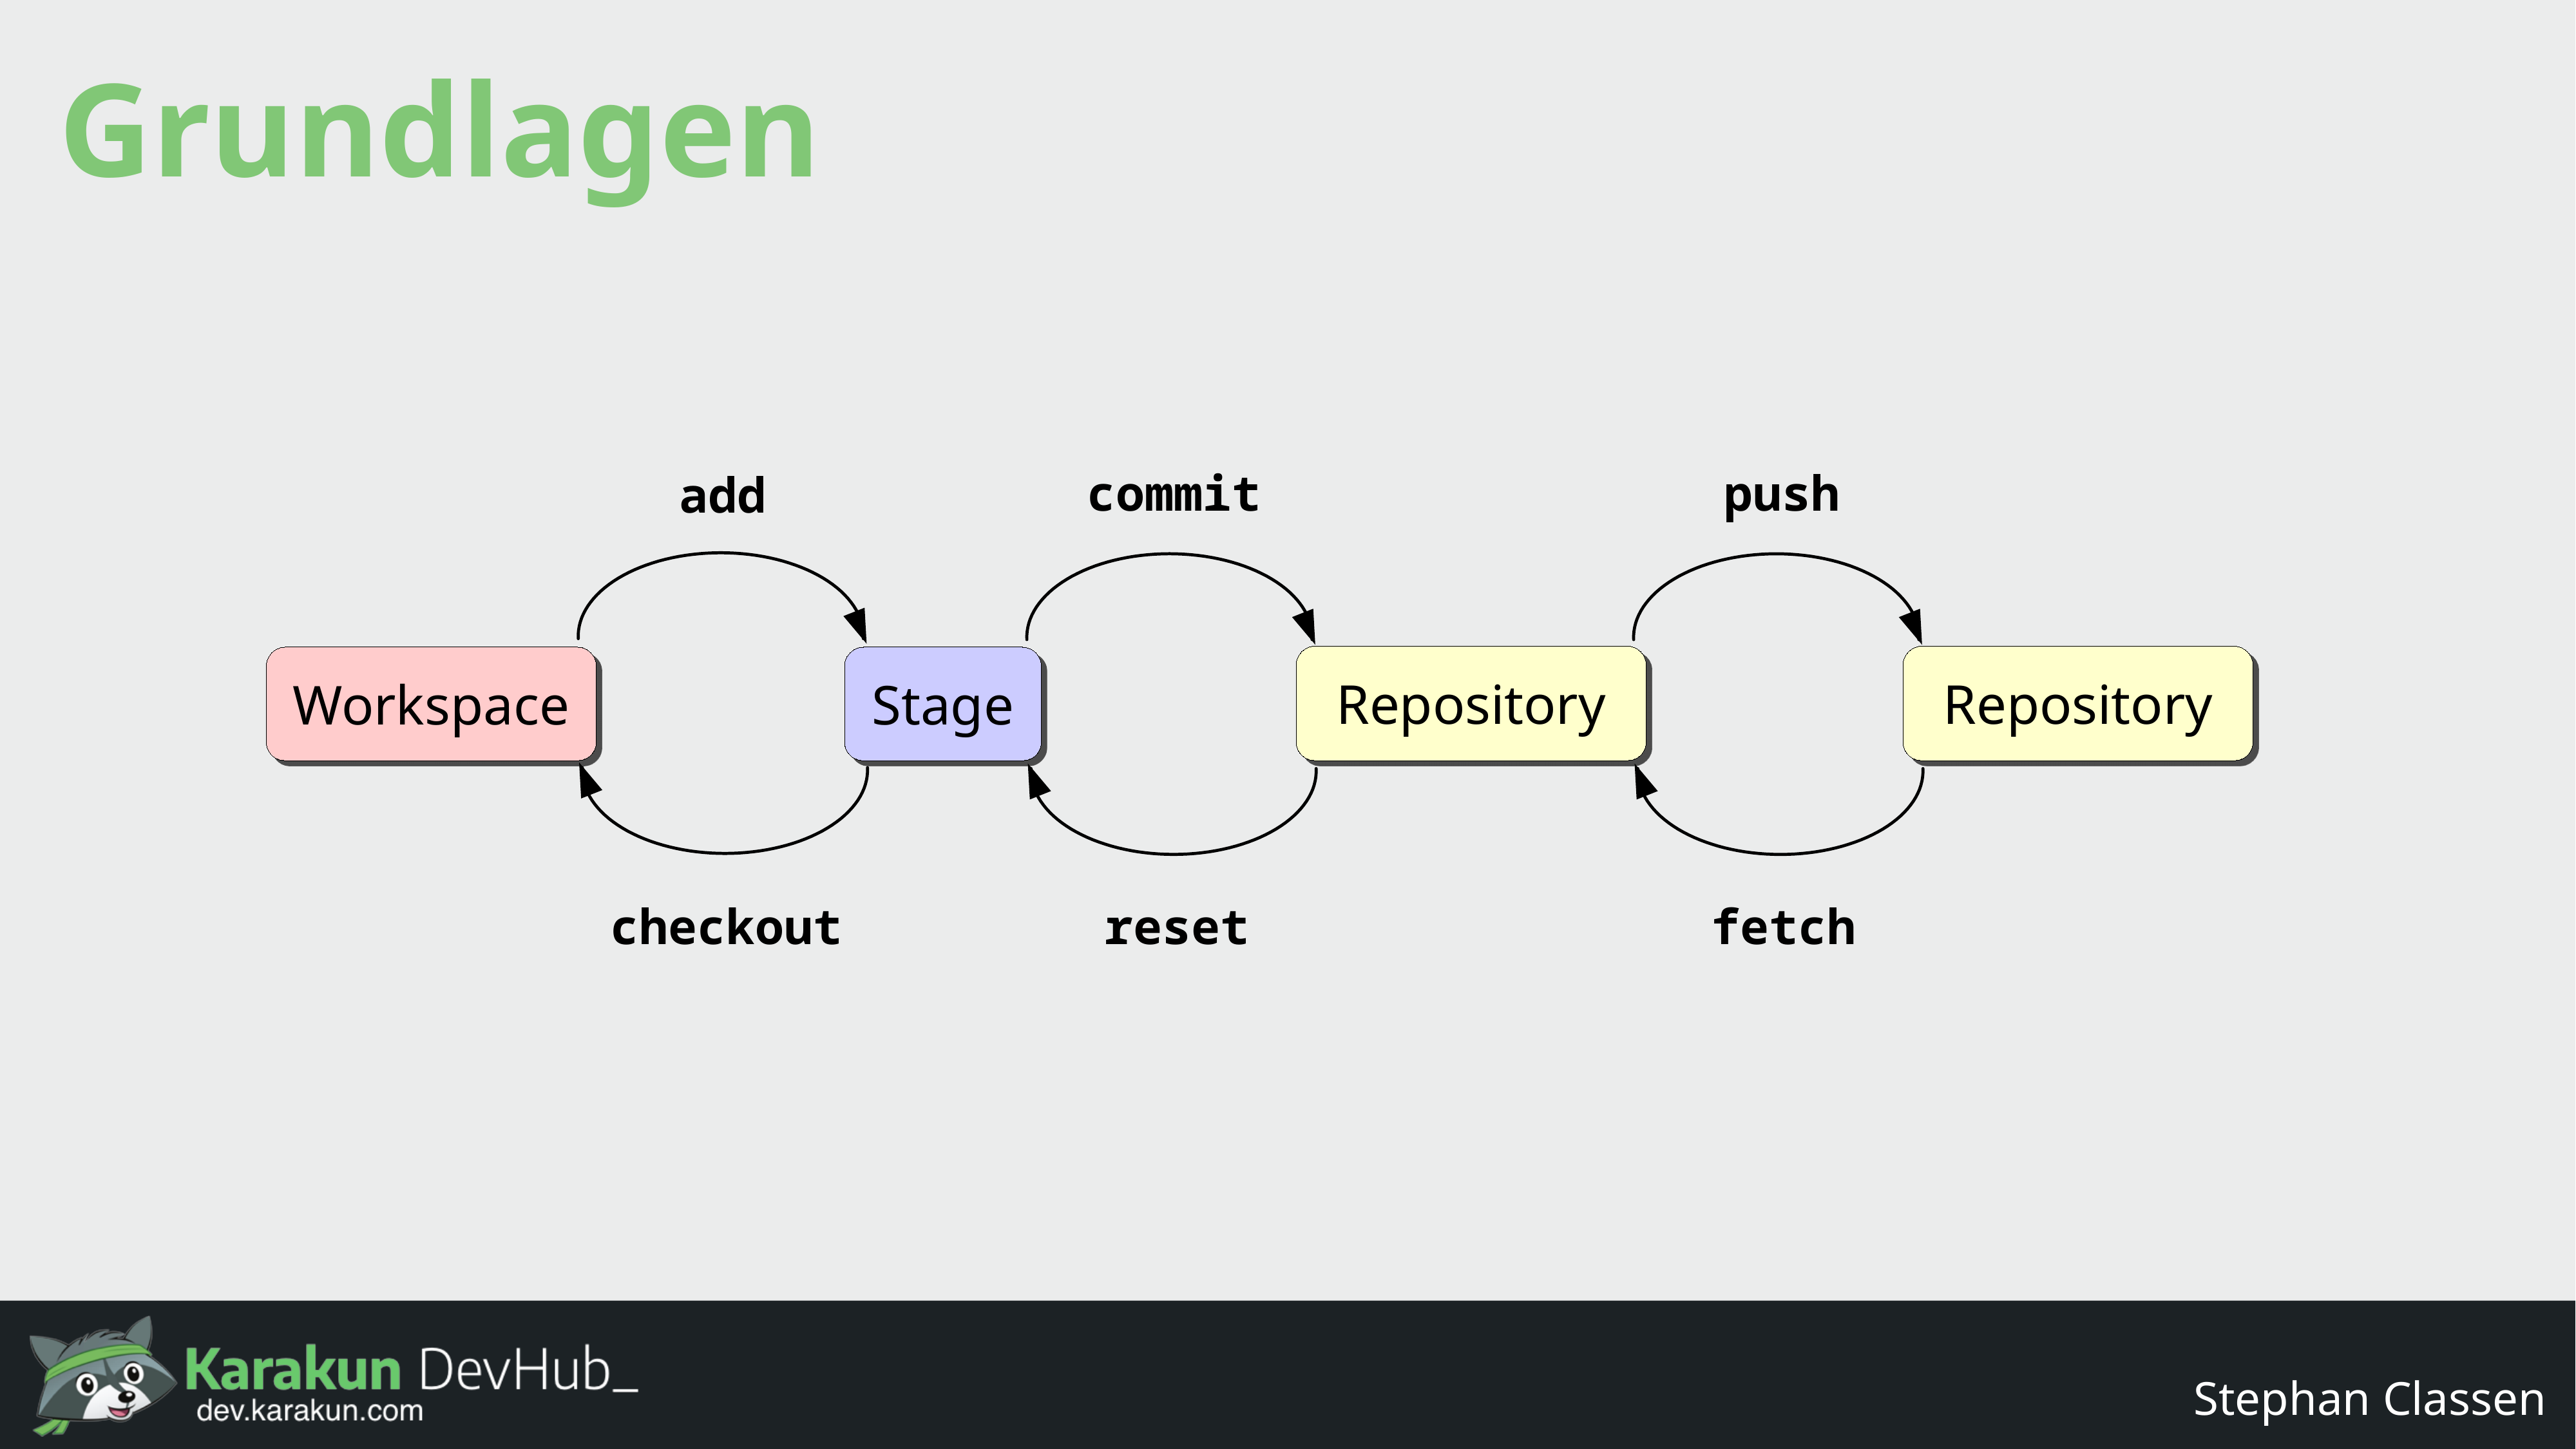

Grundlagen
commit
push
add
Repository
Repository
Workspace
Stage
checkout
reset
fetch
Stephan Classen
ddddd